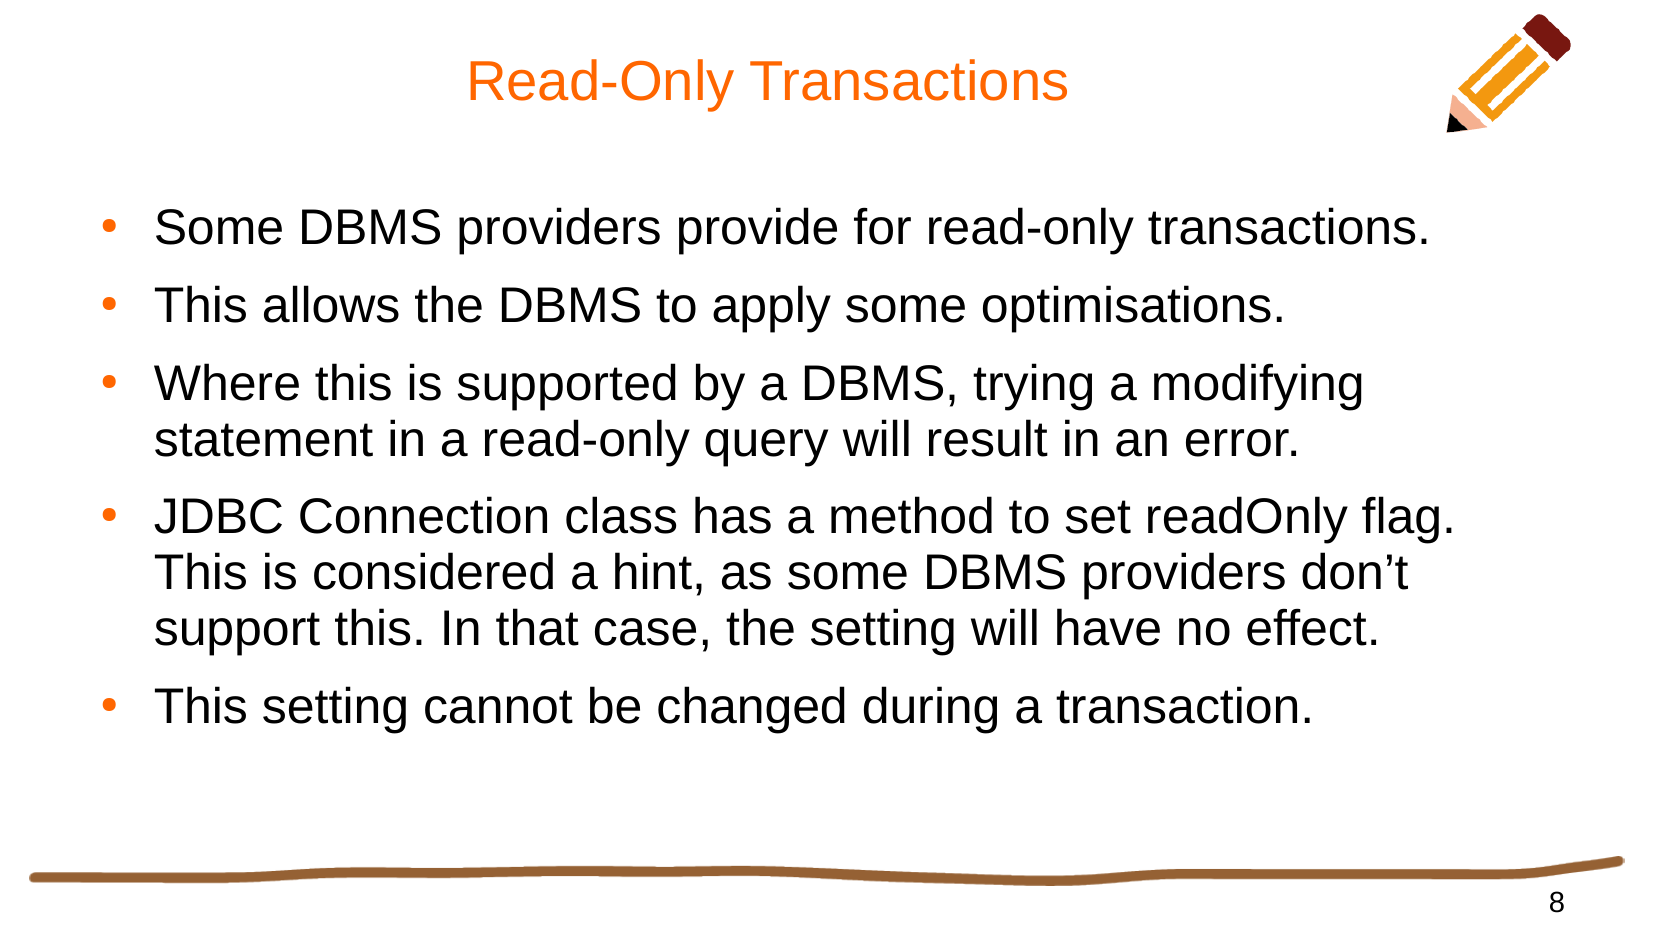

# Read-Only Transactions
Some DBMS providers provide for read-only transactions.
This allows the DBMS to apply some optimisations.
Where this is supported by a DBMS, trying a modifying statement in a read-only query will result in an error.
JDBC Connection class has a method to set readOnly flag. This is considered a hint, as some DBMS providers don’t support this. In that case, the setting will have no effect.
This setting cannot be changed during a transaction.
8